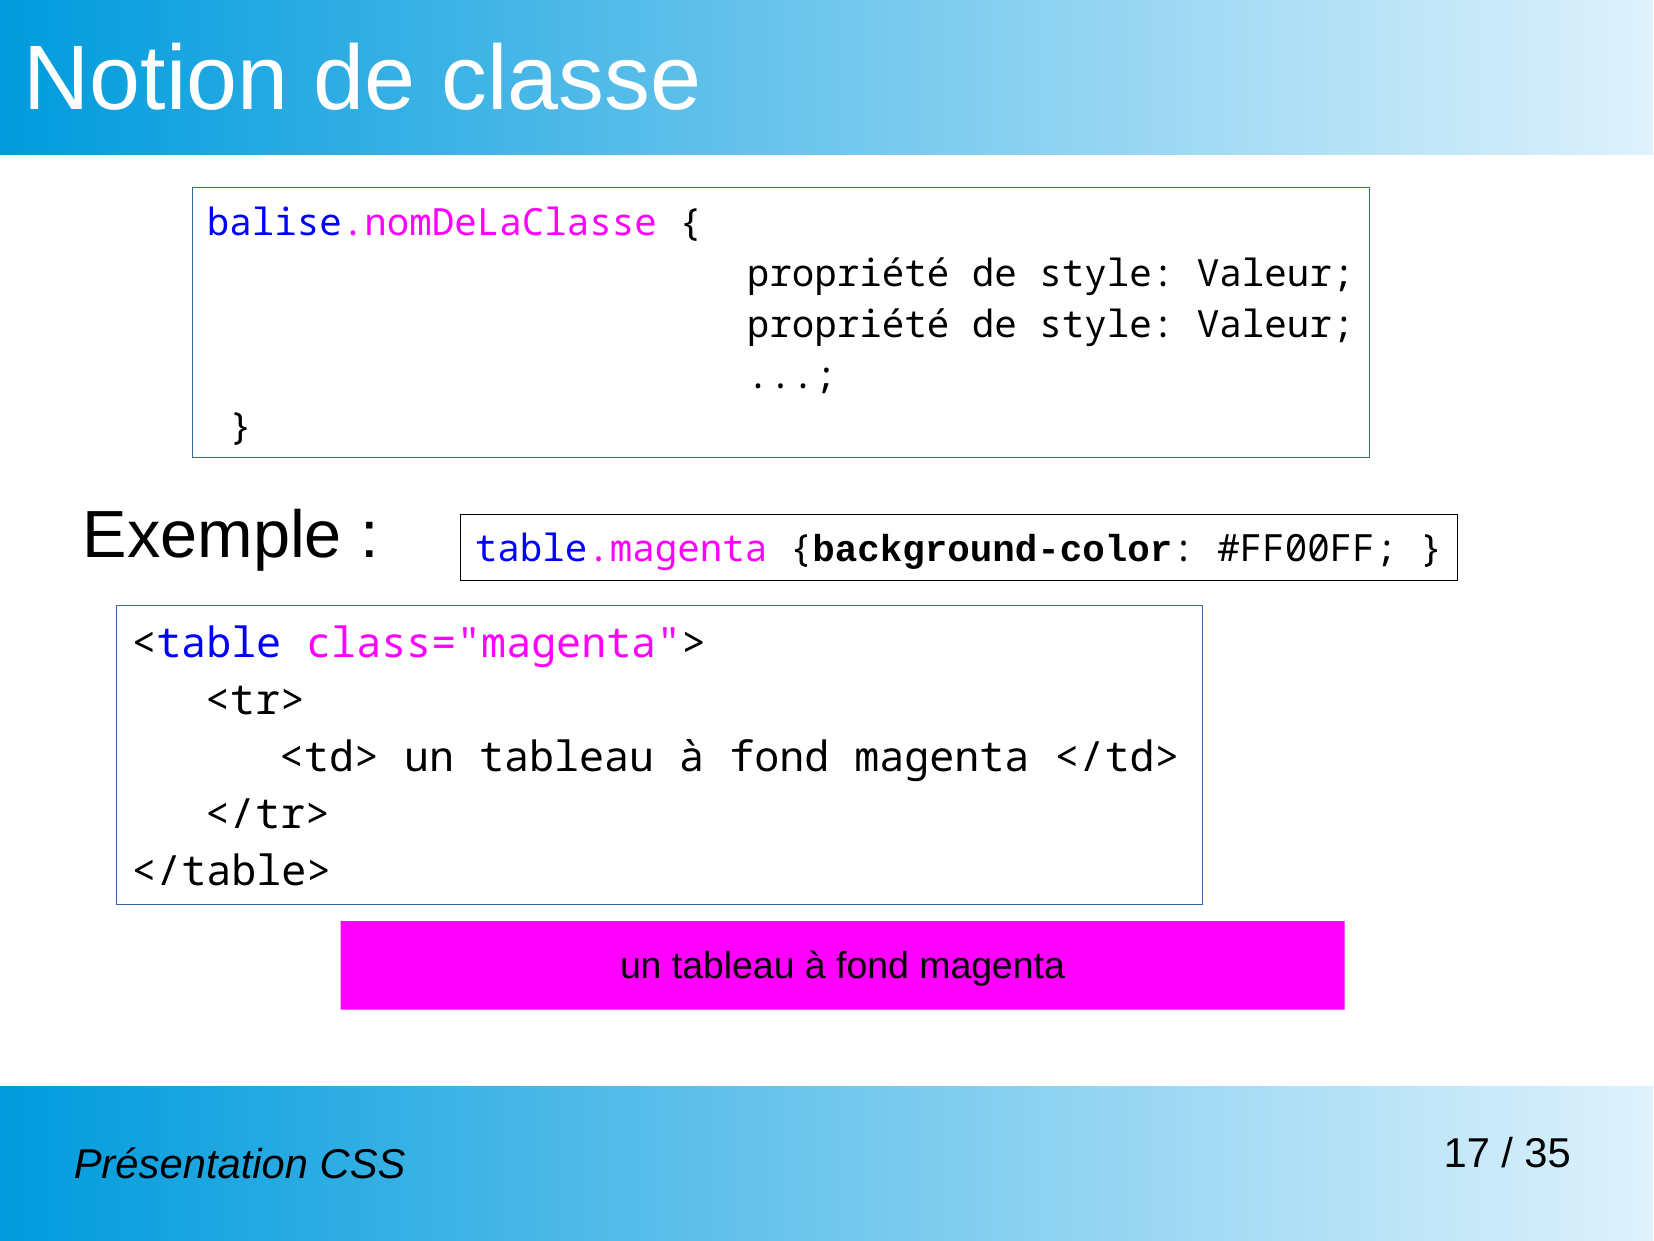

# Notion de classe
balise.nomDeLaClasse {
 propriété de style: Valeur;
 propriété de style: Valeur;
 ...;
 }
Exemple :
table.magenta {background-color: #FF00FF; }
<table class="magenta">
	<tr>
		<td> un tableau à fond magenta </td>
	</tr>
</table>
un tableau à fond magenta